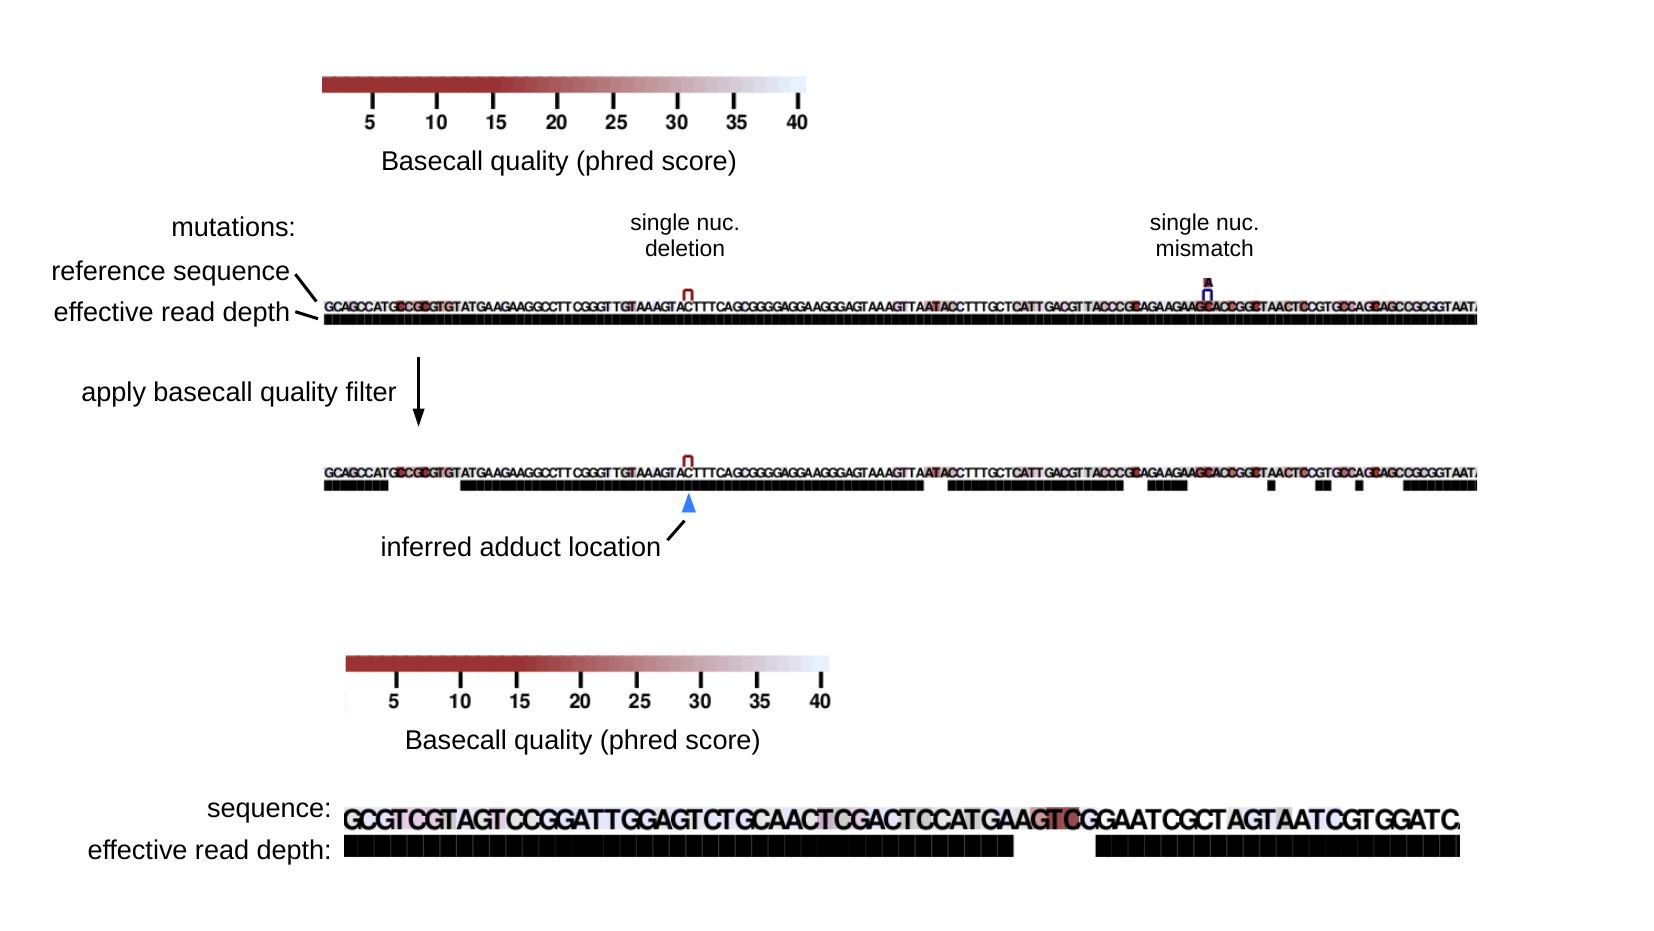

Basecall quality (phred score)
single nuc.
deletion
single nuc.
mismatch
mutations:
reference sequence
effective read depth
apply basecall quality filter
inferred adduct location
Basecall quality (phred score)
sequence:
effective read depth: